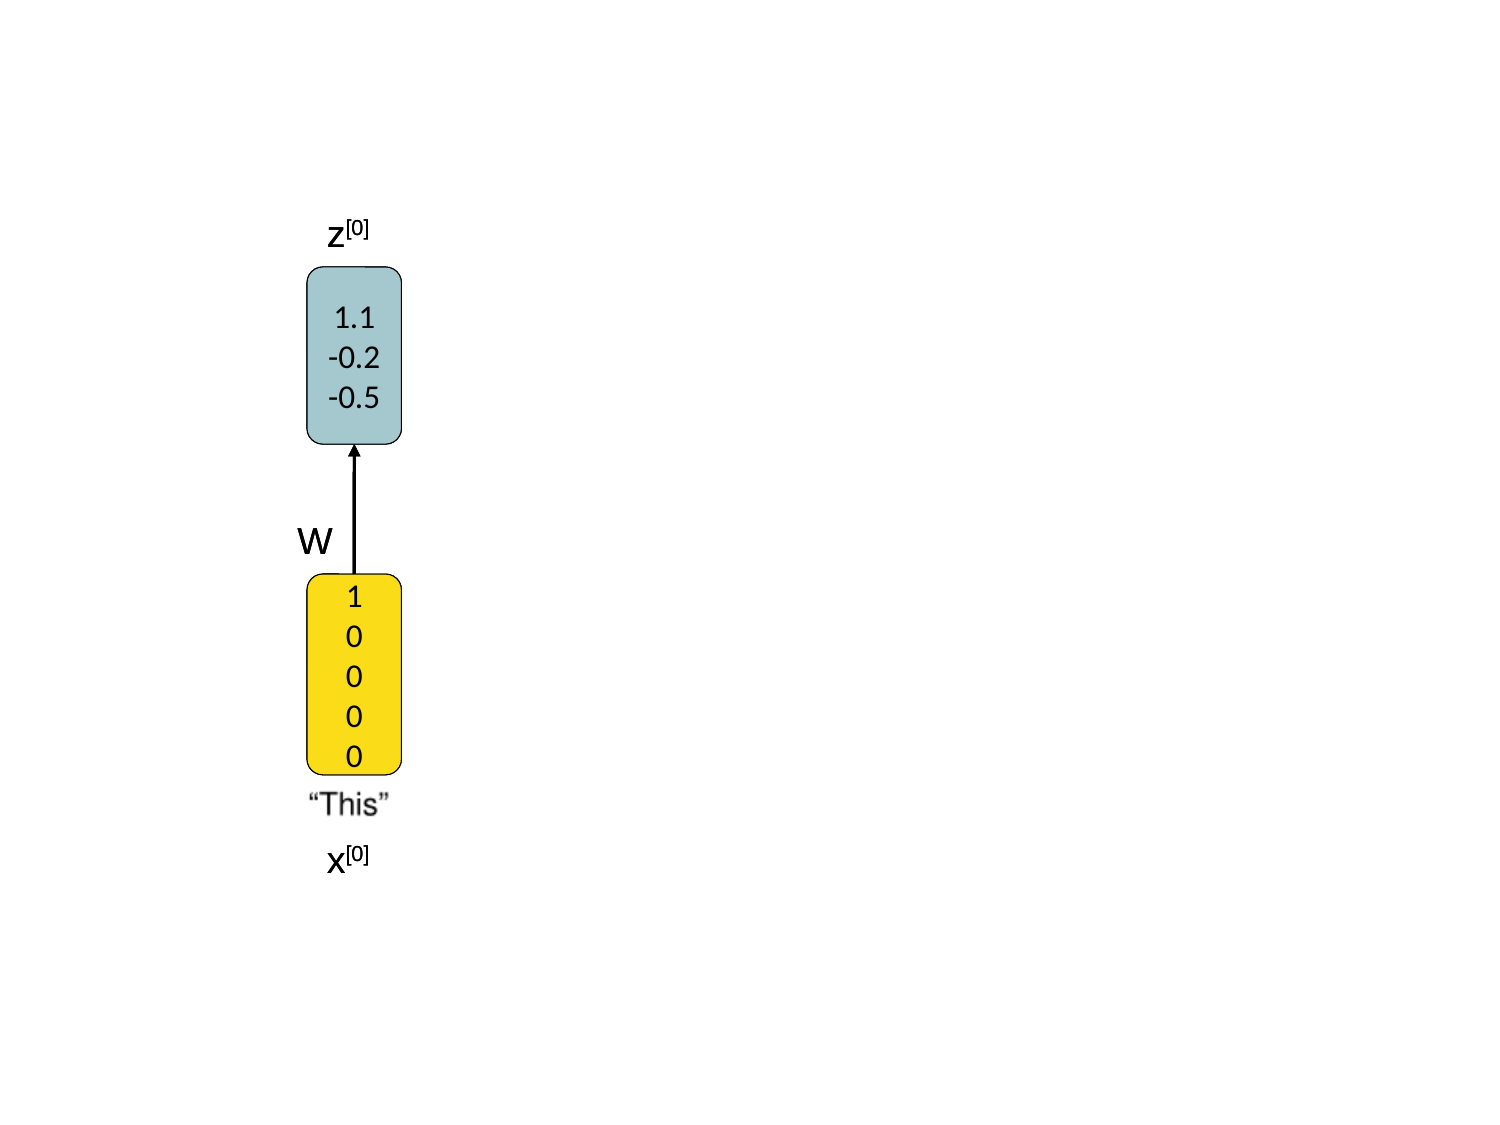

z[0]
z[0]
1.1
-0.2
-0.5
1.1
-0.2
-0.5
W
W
1
0
0
0
0
1
0
0
0
0
x[0]
x[0]